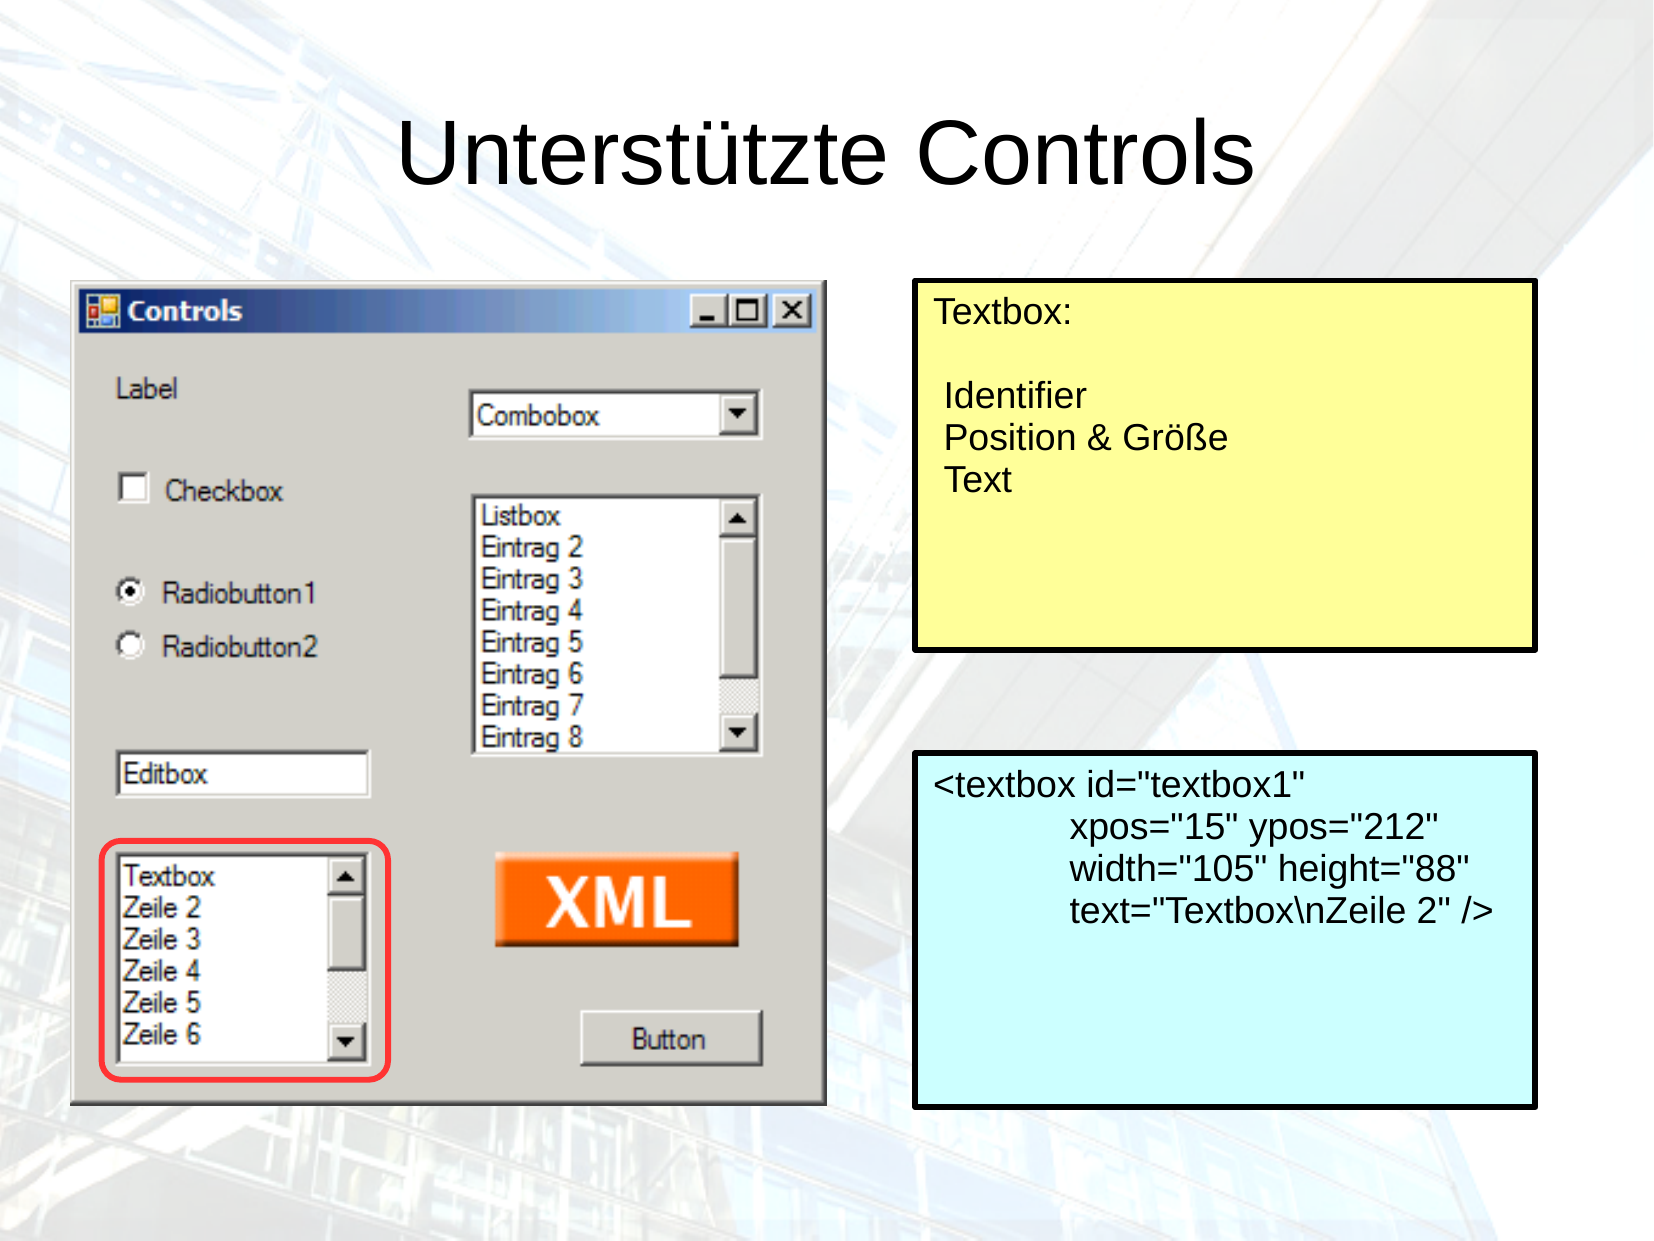

# Unterstützte Controls
Textbox:
 Identifier
 Position & Größe
 Text
<textbox id="textbox1"
 xpos="15" ypos="212"
 width="105" height="88"
 text="Textbox\nZeile 2" />